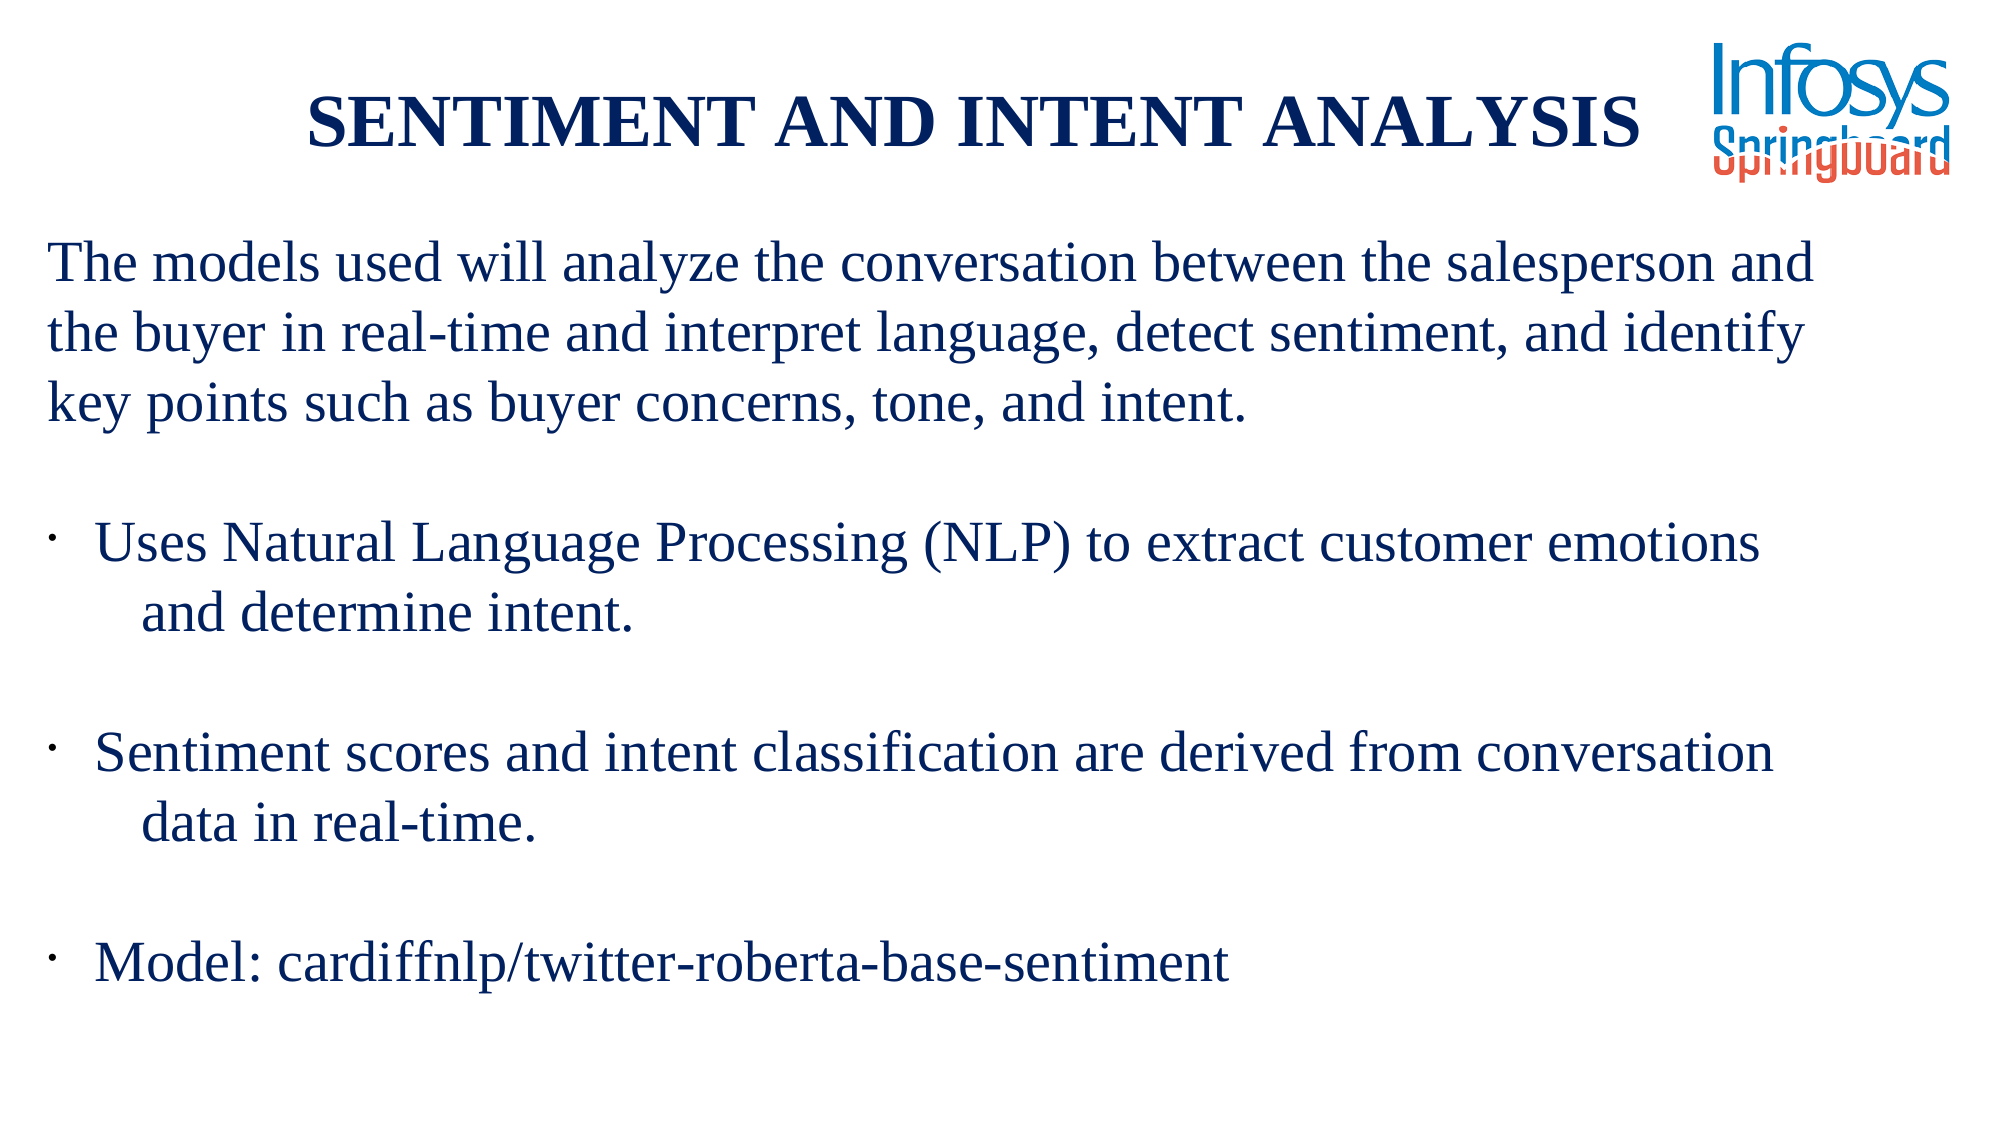

SENTIMENT AND INTENT ANALYSIS
The models used will analyze the conversation between the salesperson and the buyer in real-time and interpret language, detect sentiment, and identify key points such as buyer concerns, tone, and intent.
Uses Natural Language Processing (NLP) to extract customer emotions and determine intent.
Sentiment scores and intent classification are derived from conversation data in real-time.
Model: cardiffnlp/twitter-roberta-base-sentiment